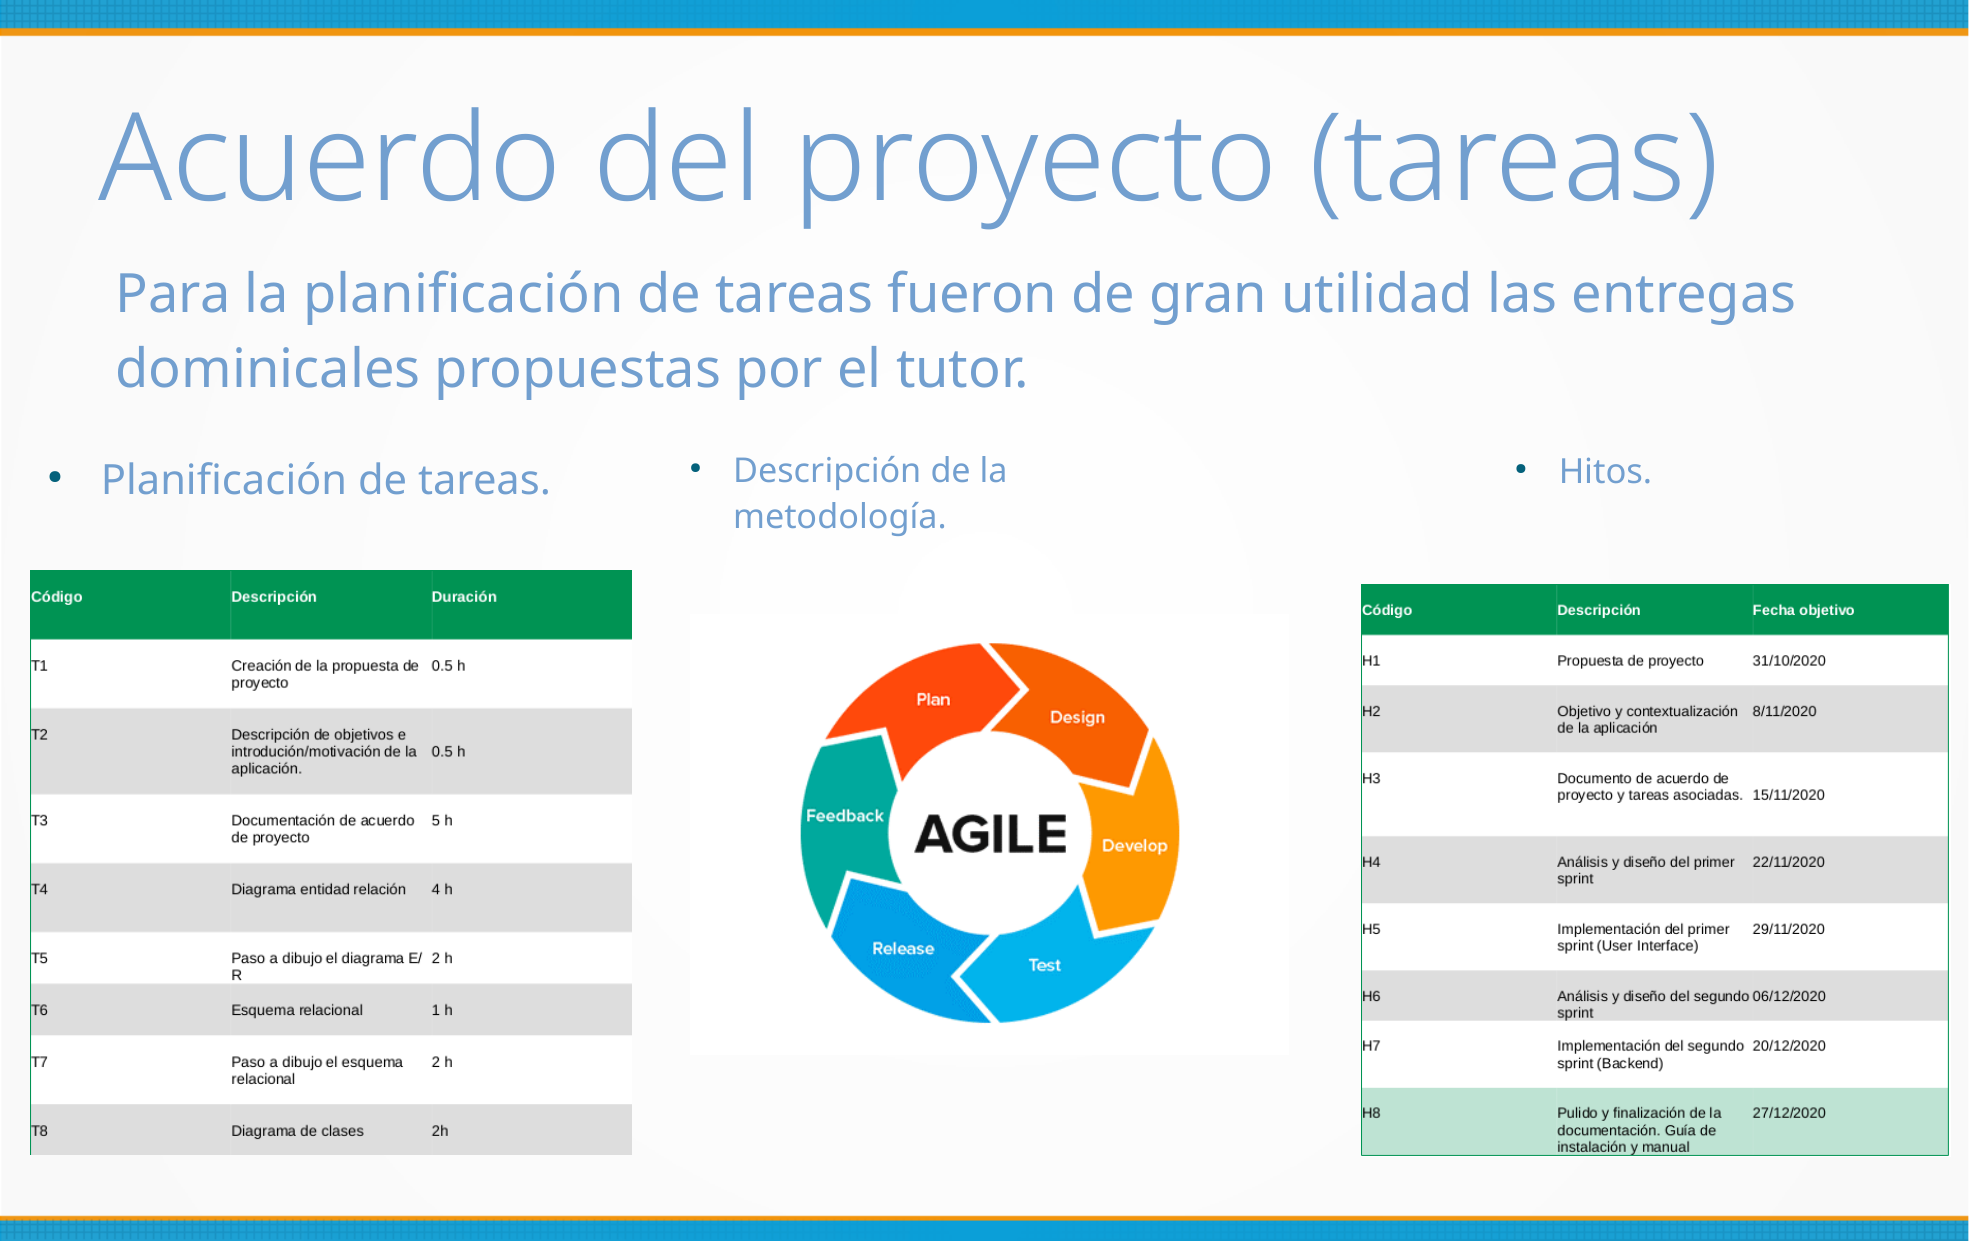

# Acuerdo del proyecto (tareas)
Para la planificación de tareas fueron de gran utilidad las entregas dominicales propuestas por el tutor.
Descripción de la metodología.
Hitos.
Planificación de tareas.